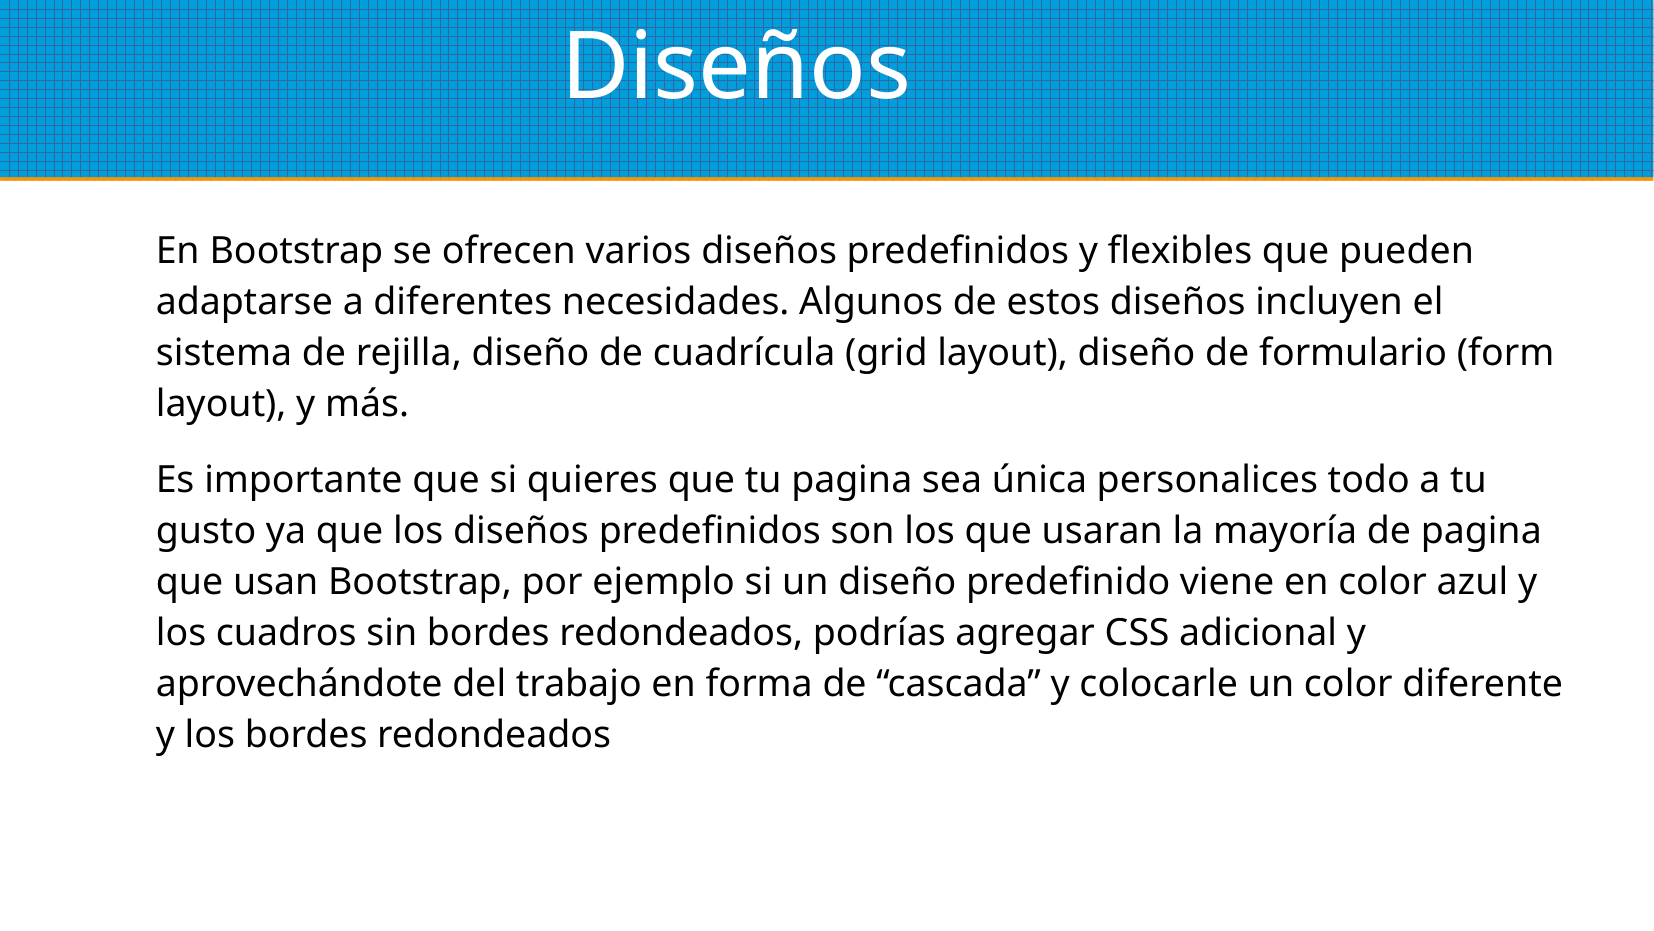

# Diseños
En Bootstrap se ofrecen varios diseños predefinidos y flexibles que pueden adaptarse a diferentes necesidades. Algunos de estos diseños incluyen el sistema de rejilla, diseño de cuadrícula (grid layout), diseño de formulario (form layout), y más.
Es importante que si quieres que tu pagina sea única personalices todo a tu gusto ya que los diseños predefinidos son los que usaran la mayoría de pagina que usan Bootstrap, por ejemplo si un diseño predefinido viene en color azul y los cuadros sin bordes redondeados, podrías agregar CSS adicional y aprovechándote del trabajo en forma de “cascada” y colocarle un color diferente y los bordes redondeados